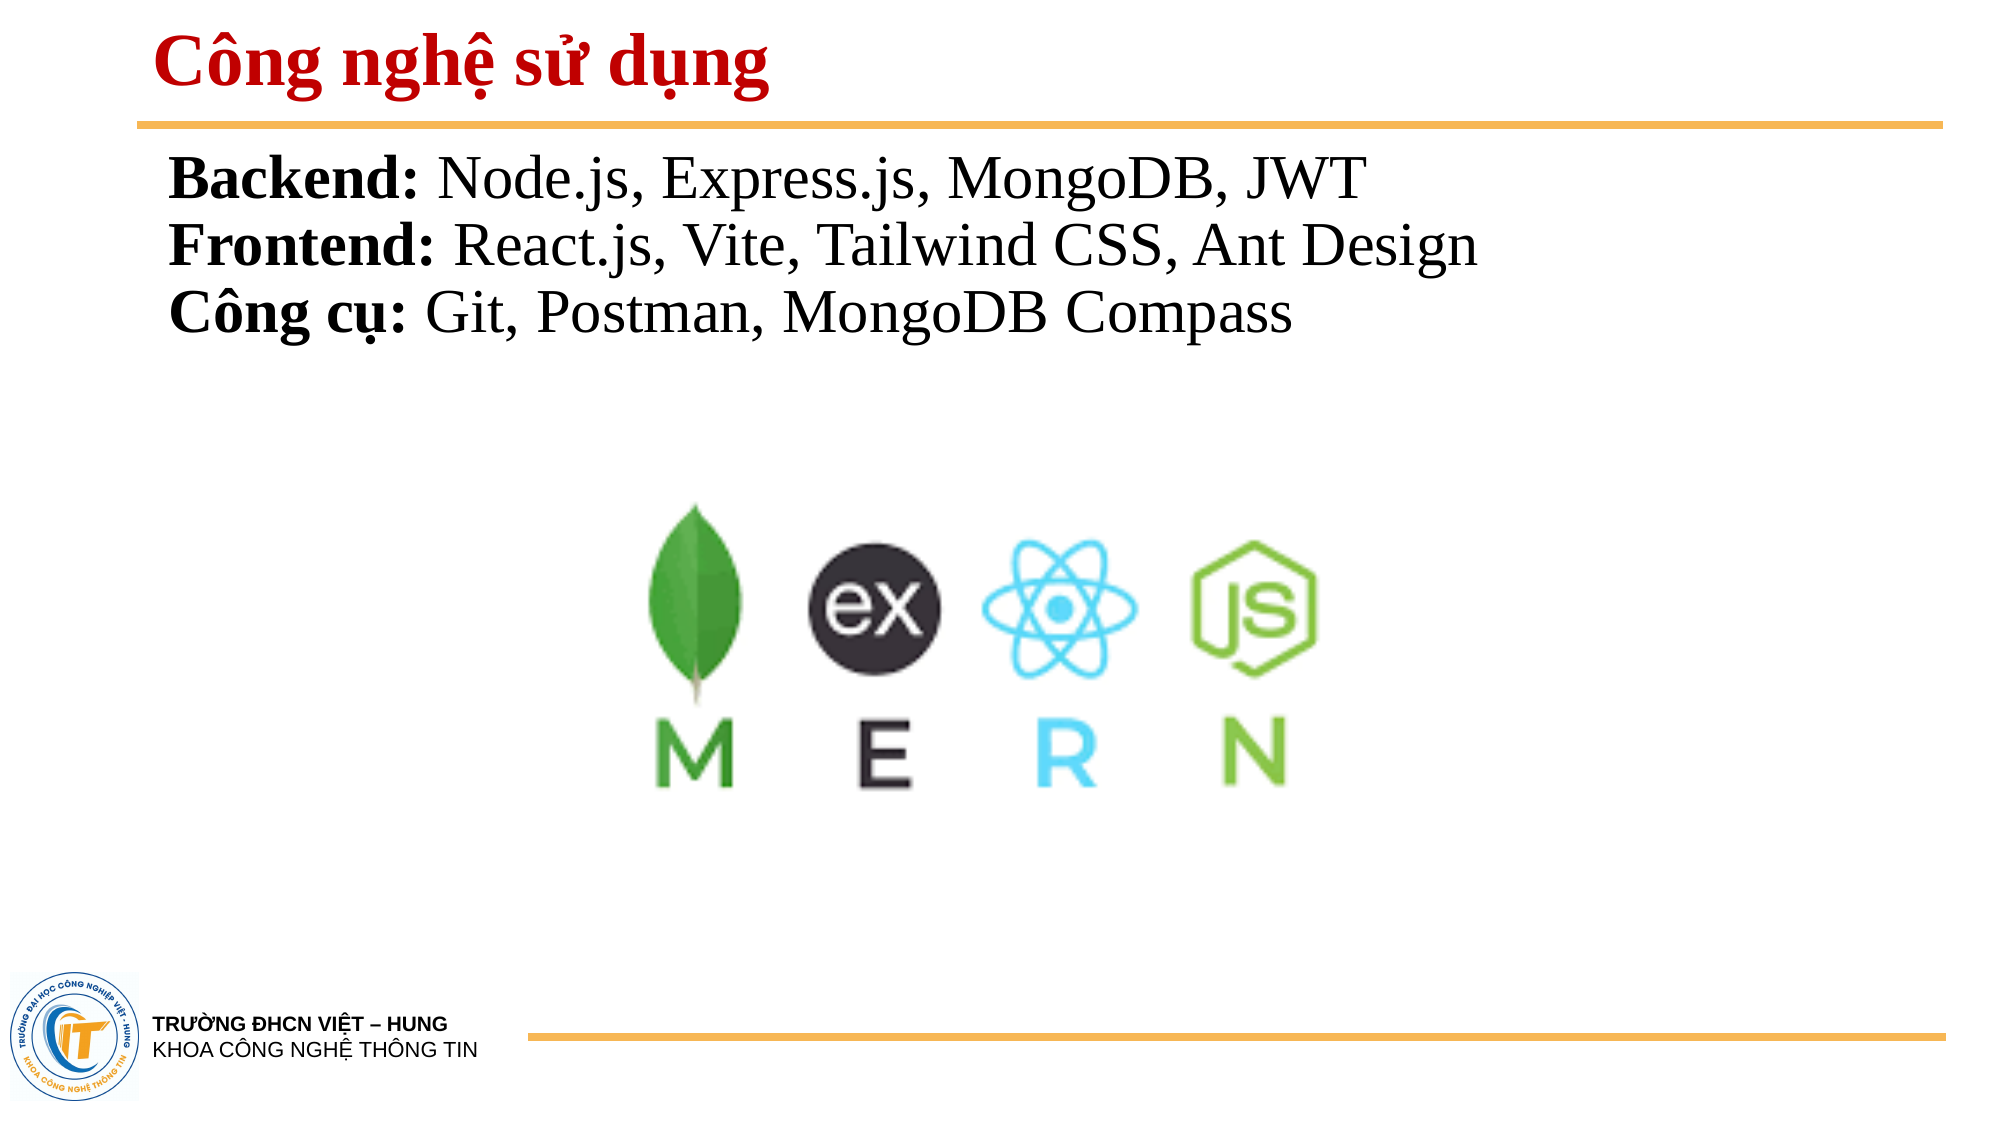

# Công nghệ sử dụng
Backend: Node.js, Express.js, MongoDB, JWT
Frontend: React.js, Vite, Tailwind CSS, Ant Design
Công cụ: Git, Postman, MongoDB Compass